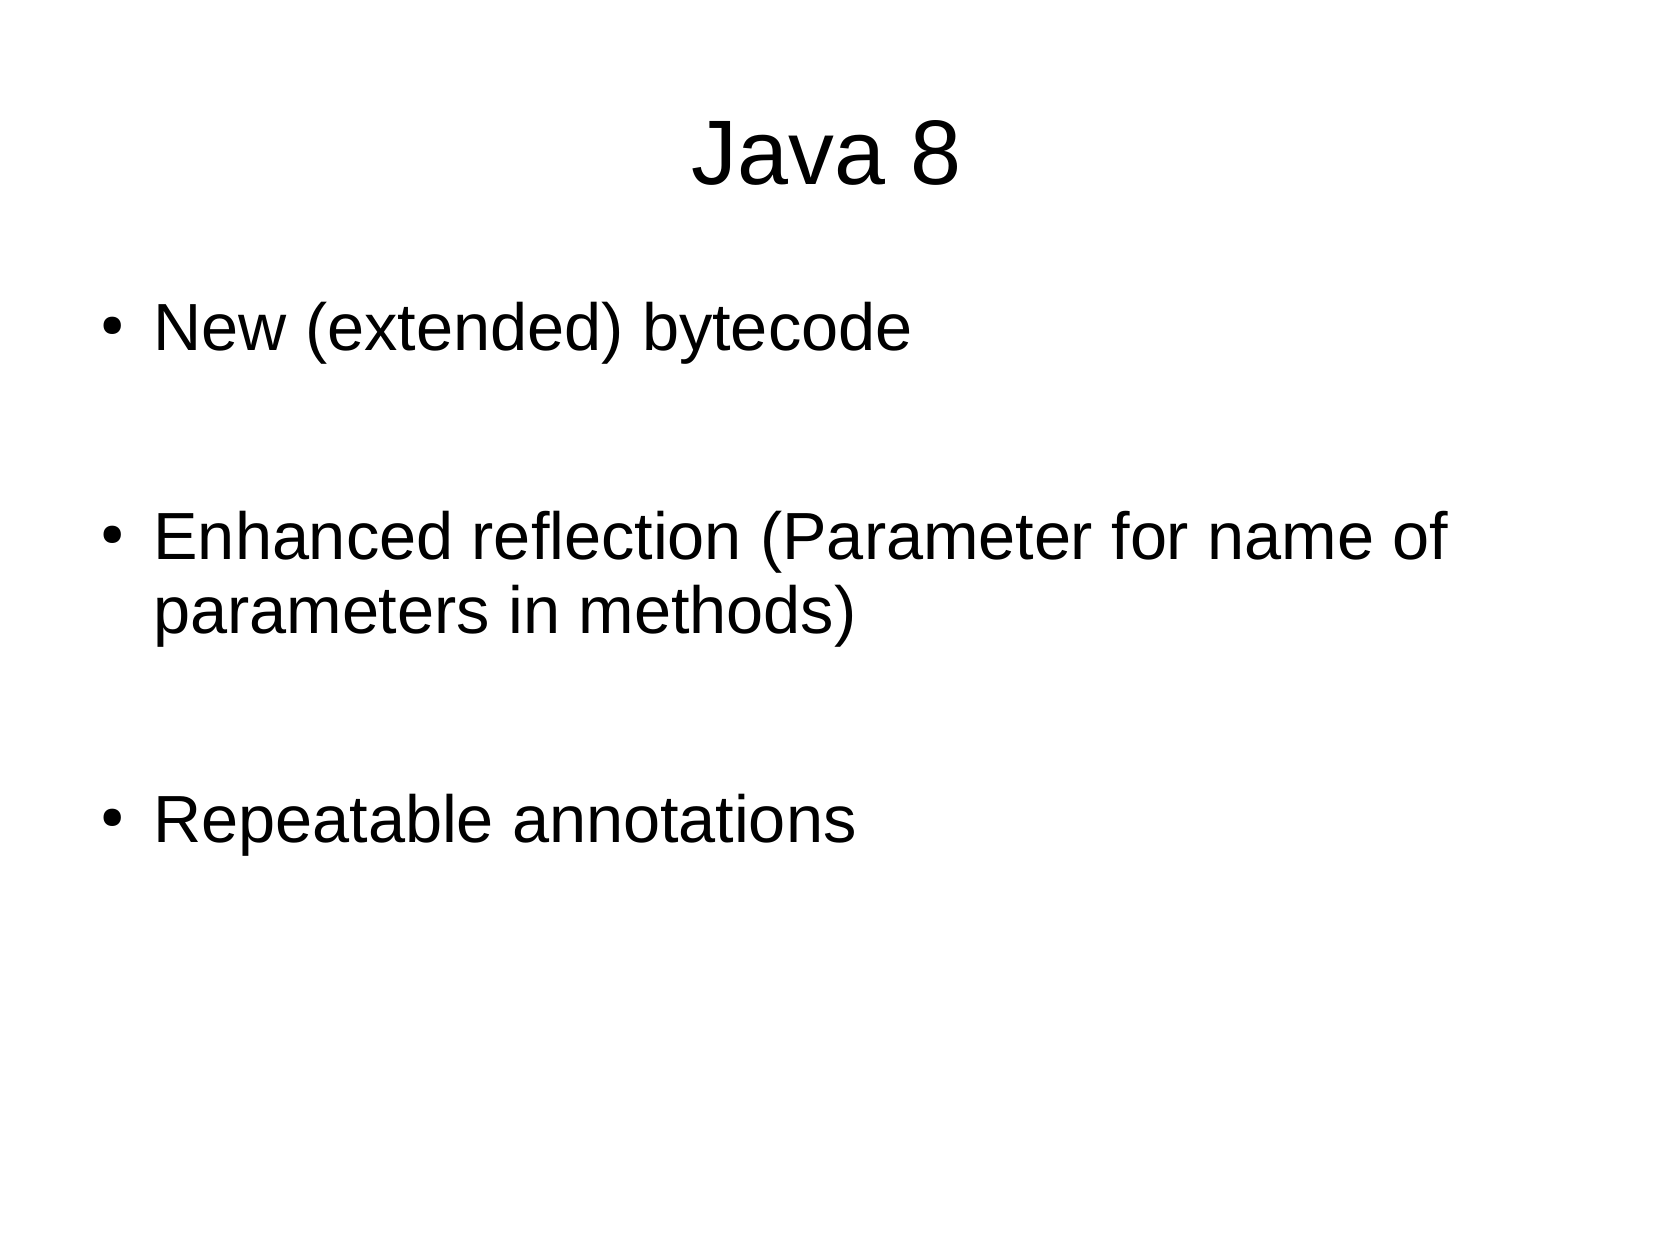

# Java 8
New (extended) bytecode
Enhanced reflection (Parameter for name of parameters in methods)
Repeatable annotations